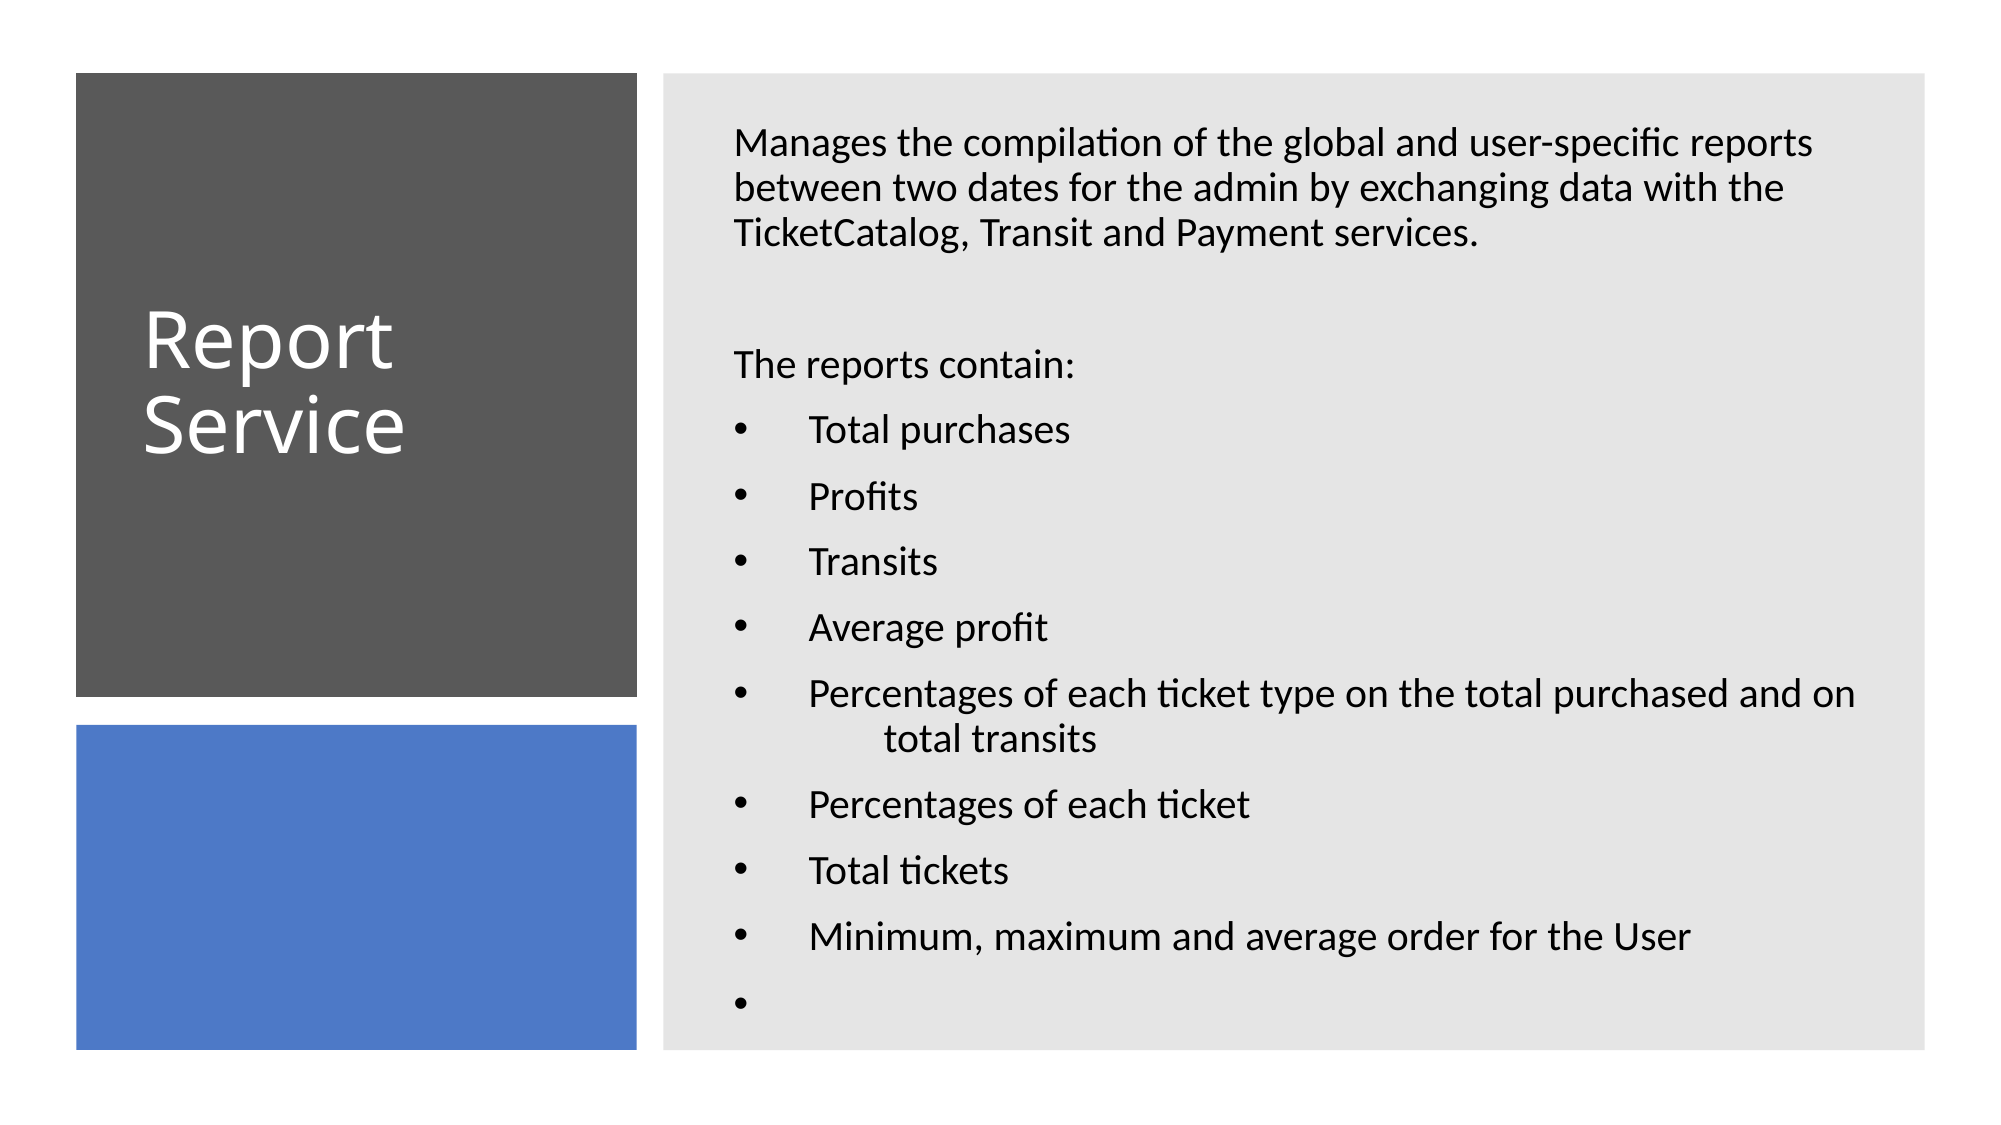

Manages the compilation of the global and user-specific reports between two dates for the admin by exchanging data with the TicketCatalog, Transit and Payment services.
The reports contain:
Total purchases
Profits
Transits
Average profit
Percentages of each ticket type on the total purchased and on total transits
Percentages of each ticket
Total tickets
Minimum, maximum and average order for the User
# Report Service